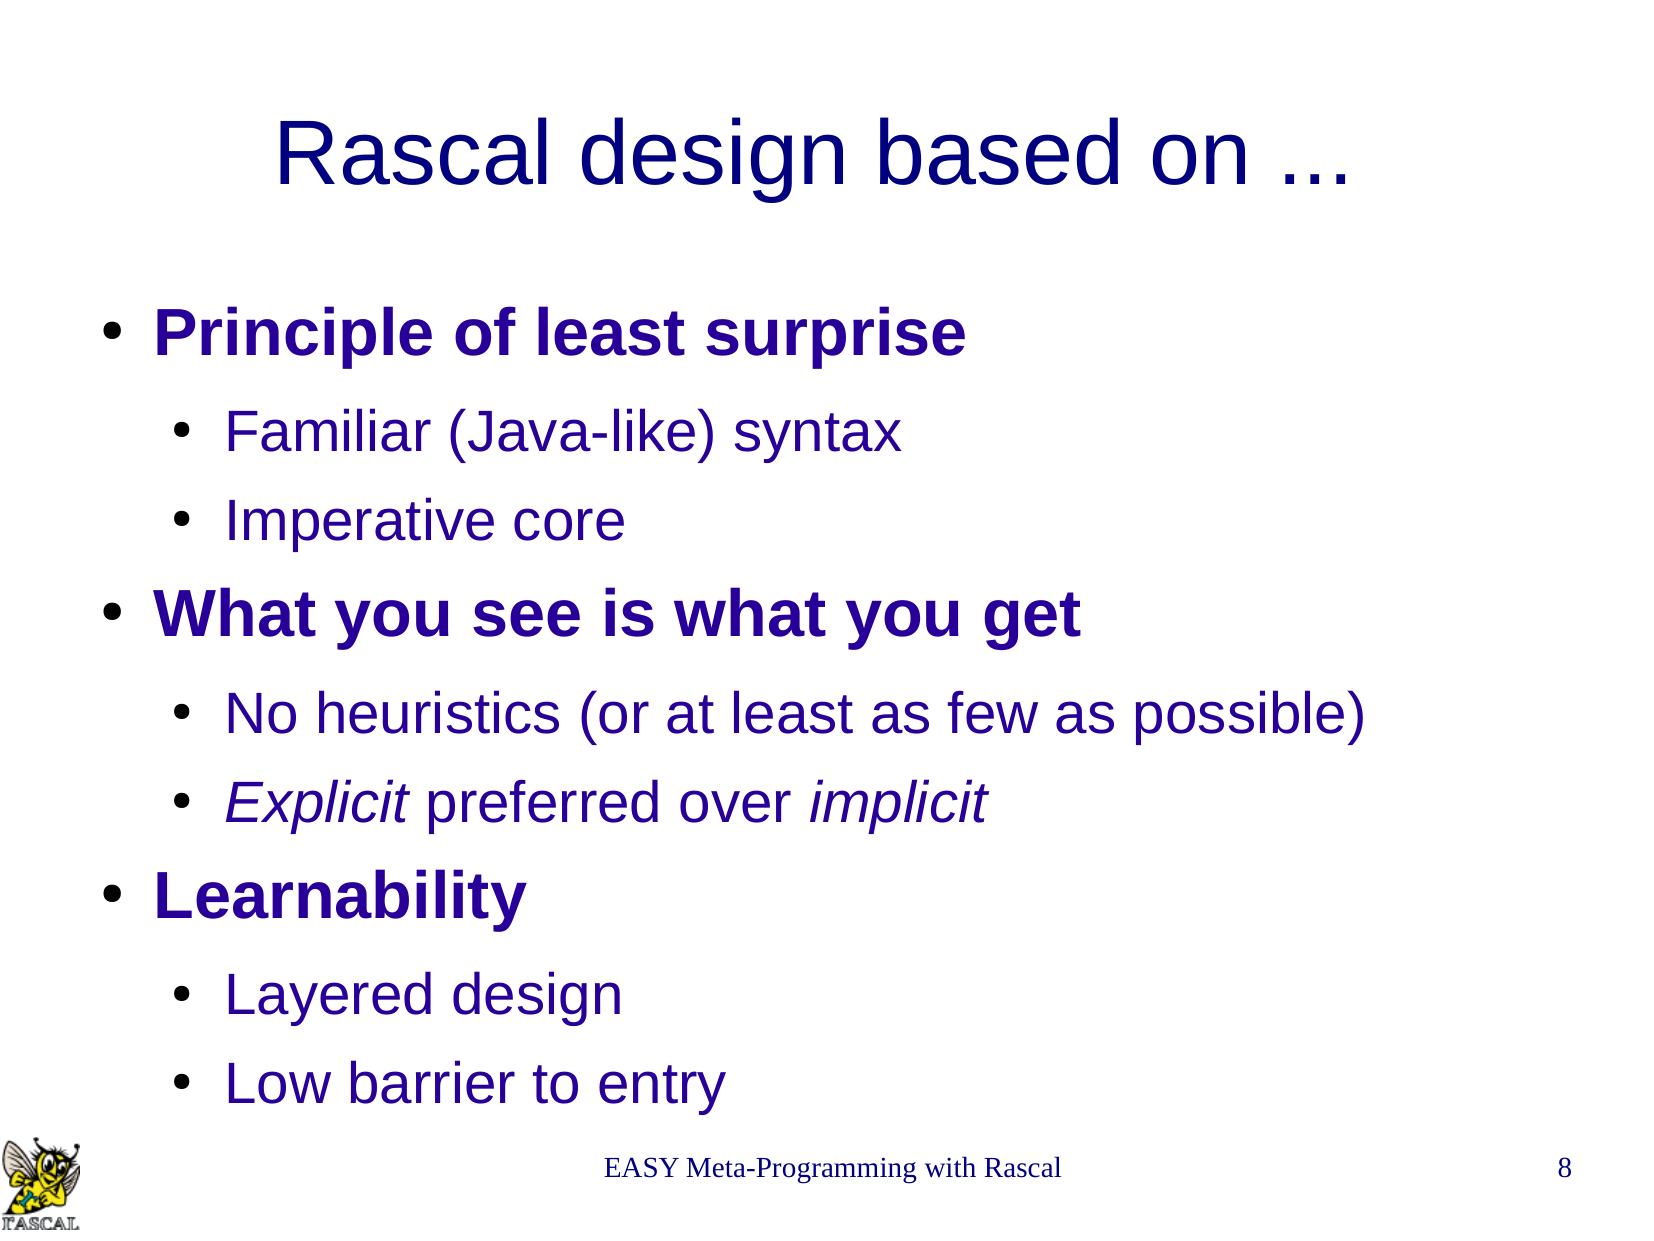

# Rascal design based on ...
Principle of least surprise
Familiar (Java-like) syntax
Imperative core
What you see is what you get
No heuristics (or at least as few as possible)
Explicit preferred over implicit
Learnability
Layered design
Low barrier to entry
8